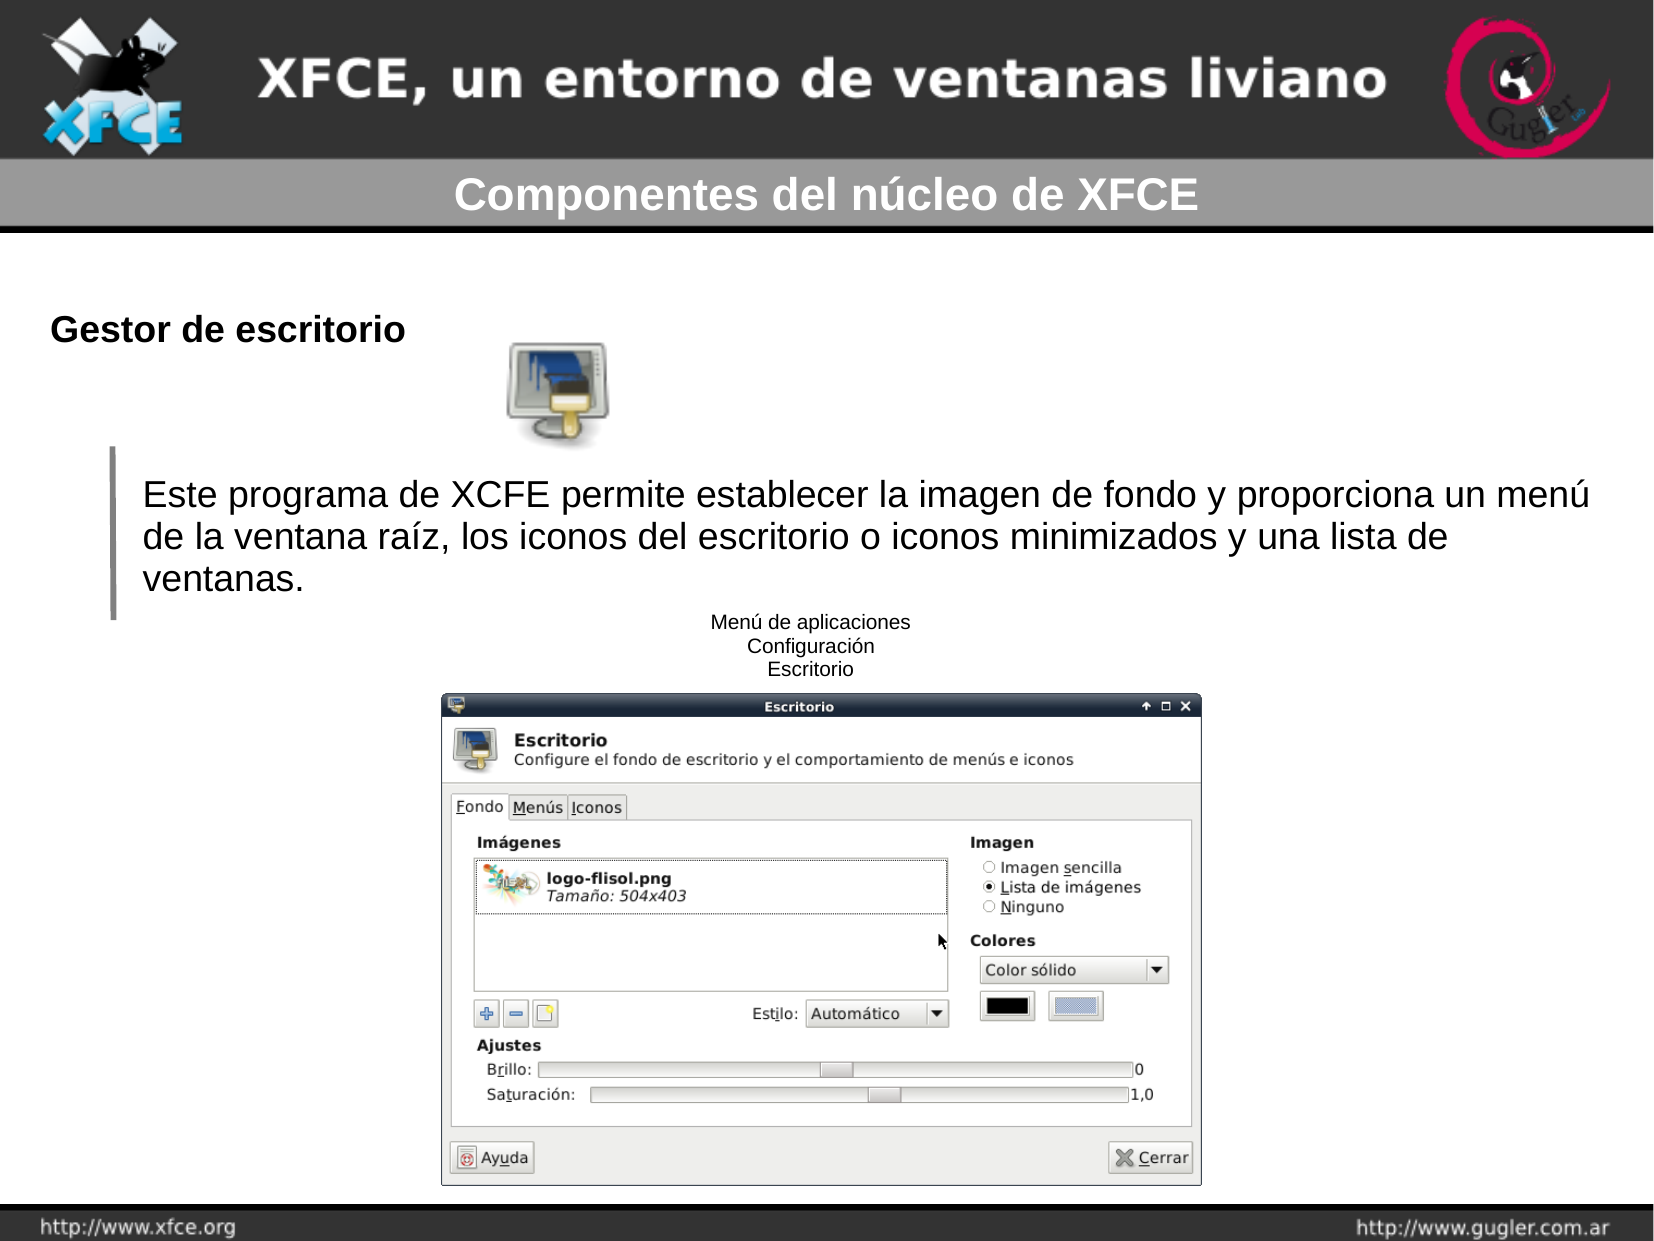

Componentes del núcleo de XFCE
Gestor de escritorio
Este programa de XCFE permite establecer la imagen de fondo y proporciona un menú de la ventana raíz, los iconos del escritorio o iconos minimizados y una lista de ventanas.
Menú de aplicaciones
Configuración
Escritorio